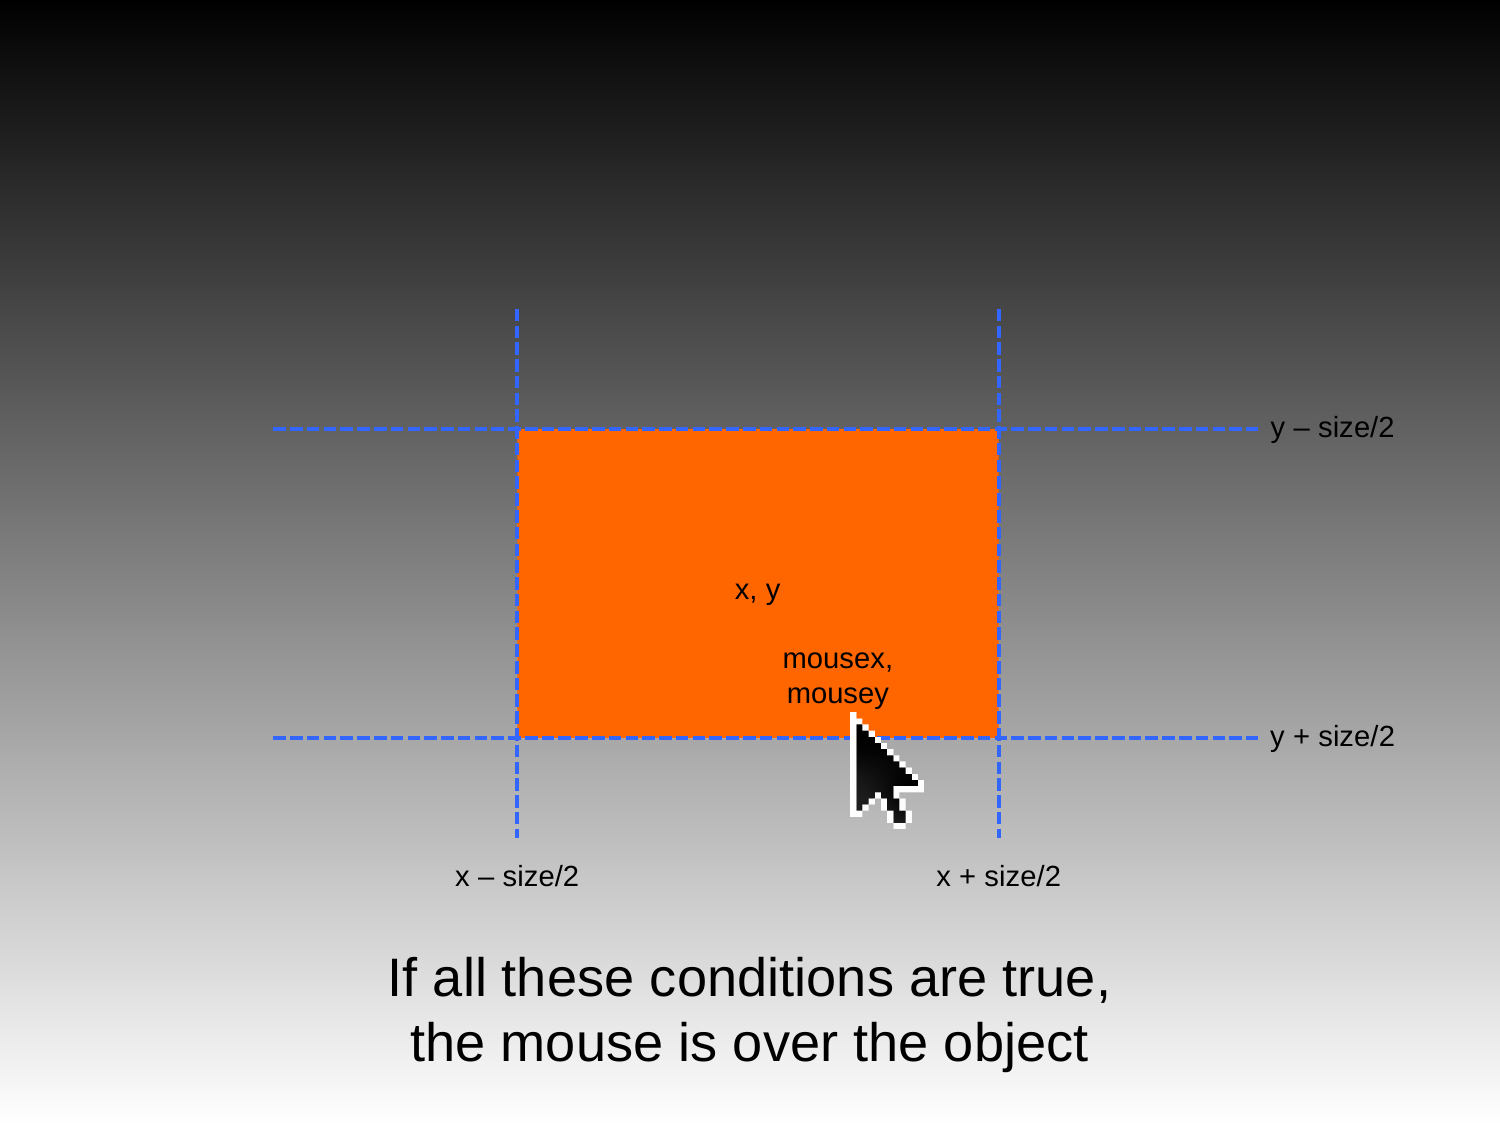

#
y – size/2
x, y
mousex, mousey
y + size/2
x – size/2
x + size/2
If all these conditions are true,
the mouse is over the object